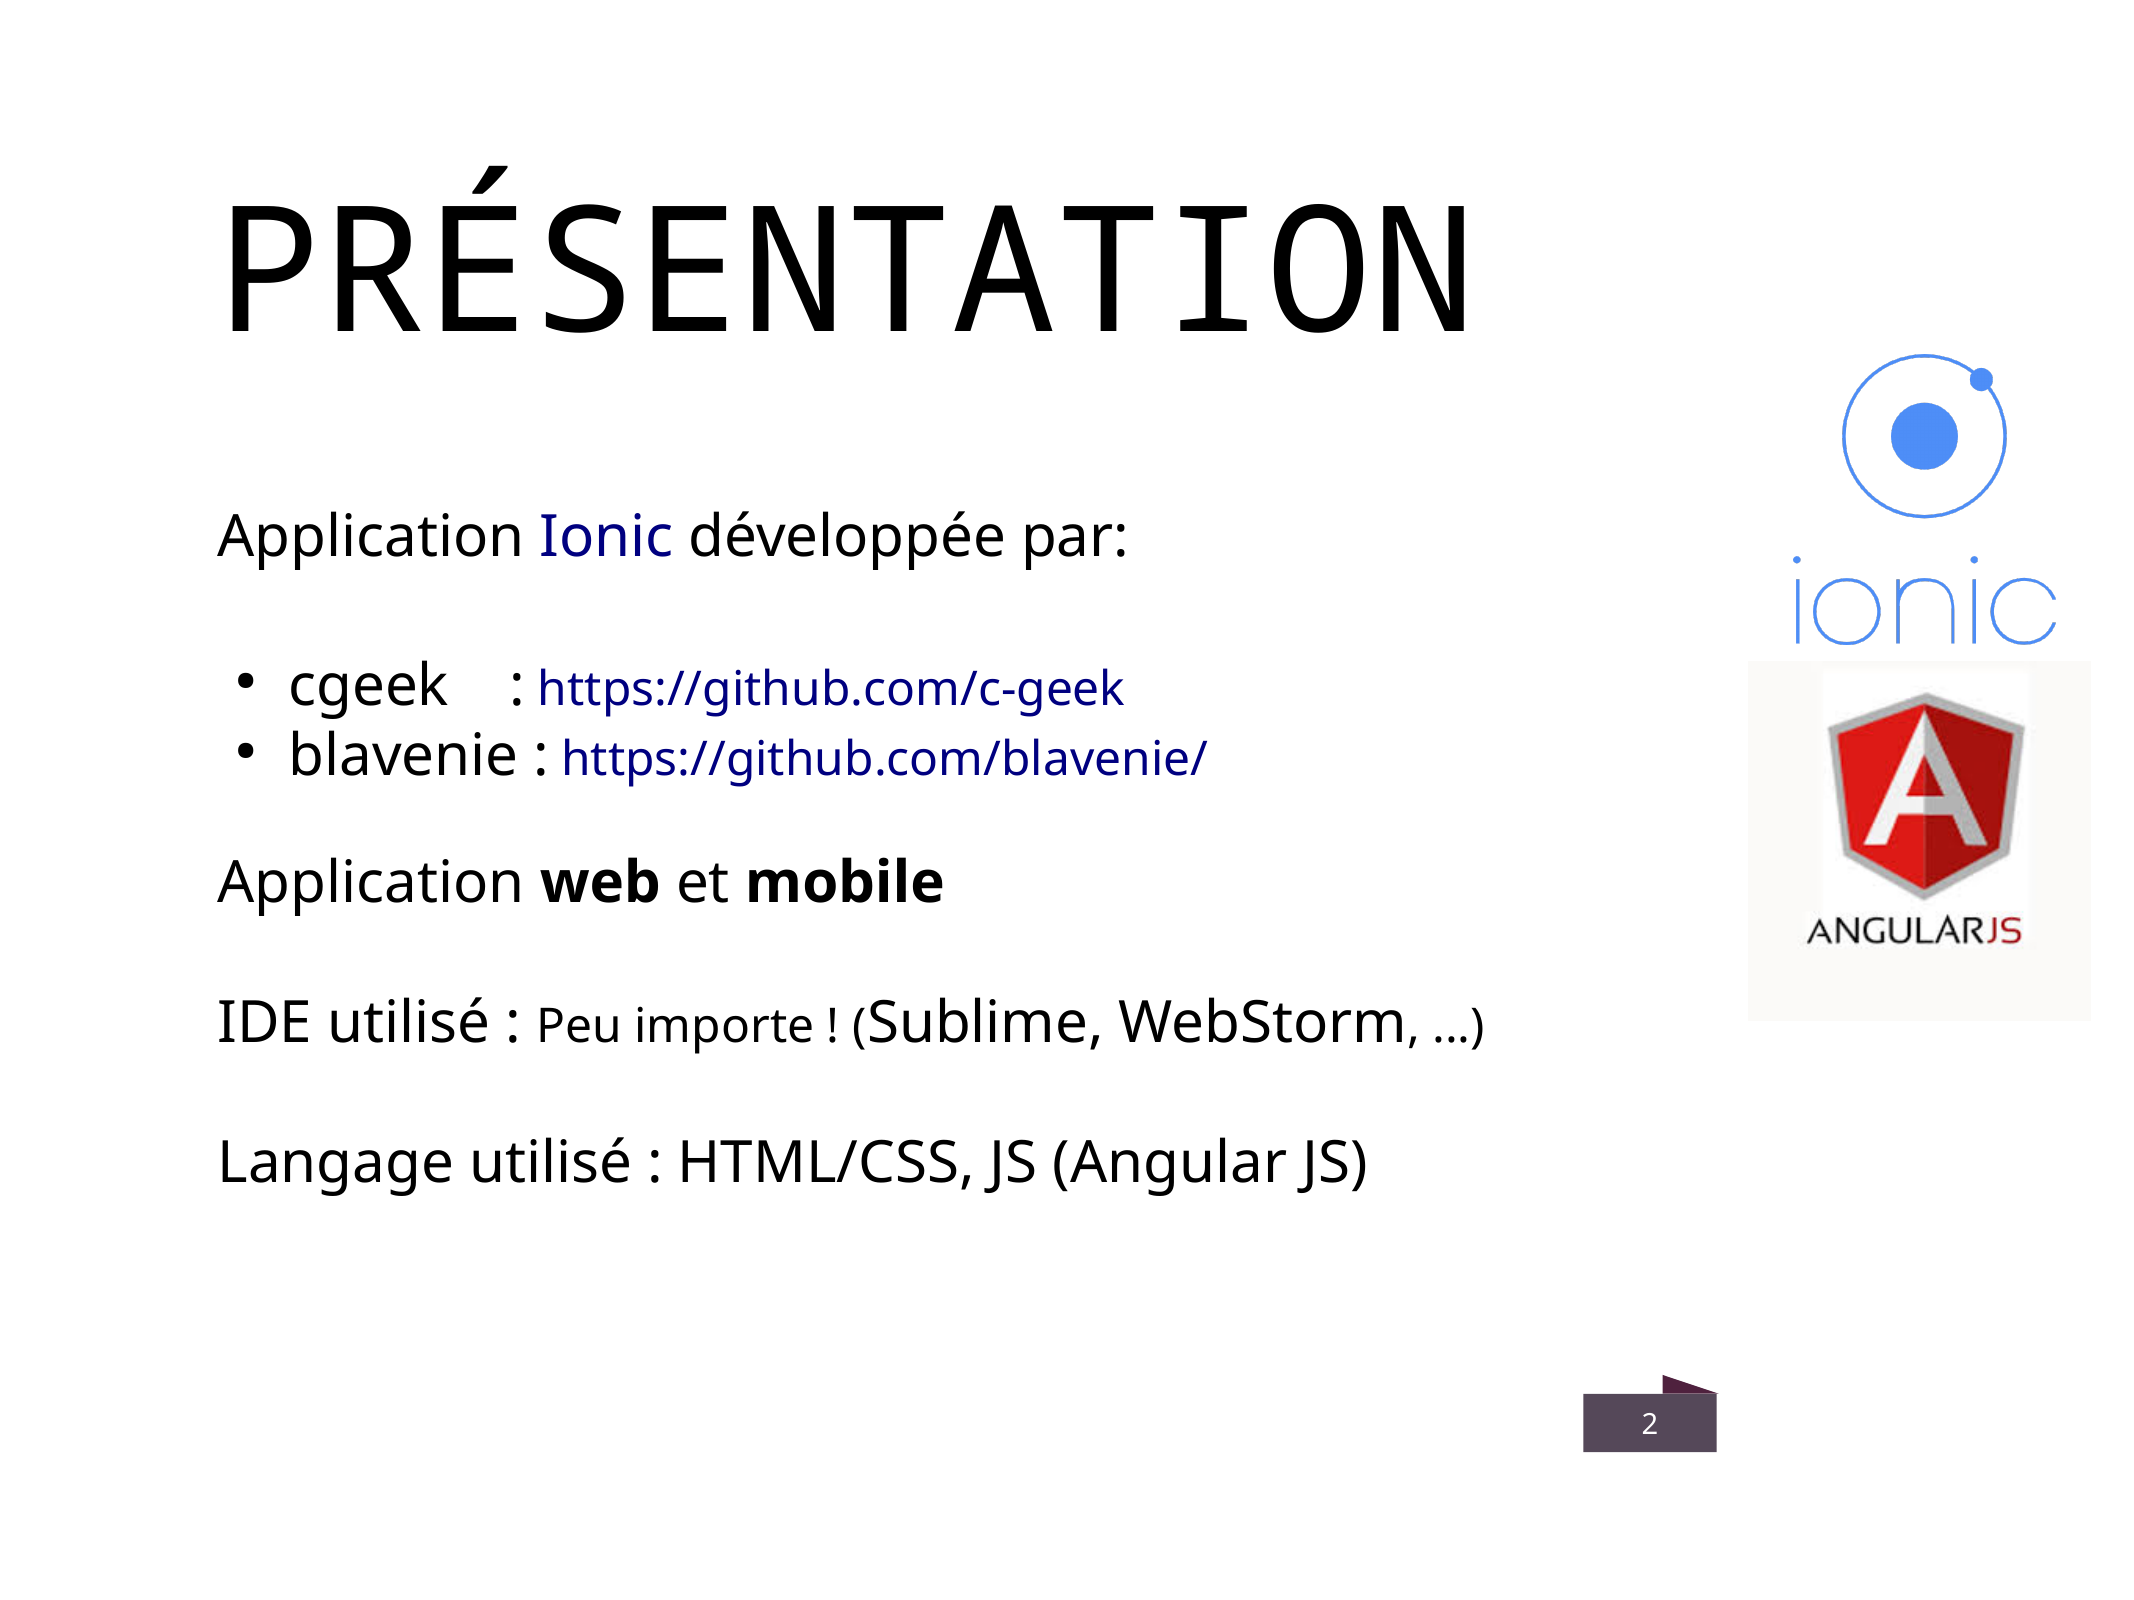

Présentation
Application Ionic développée par:
cgeek : https://github.com/c-geek
blavenie : https://github.com/blavenie/
Application web et mobile
IDE utilisé : Peu importe ! (Sublime, WebStorm, ...)
Langage utilisé : HTML/CSS, JS (Angular JS)
# 2